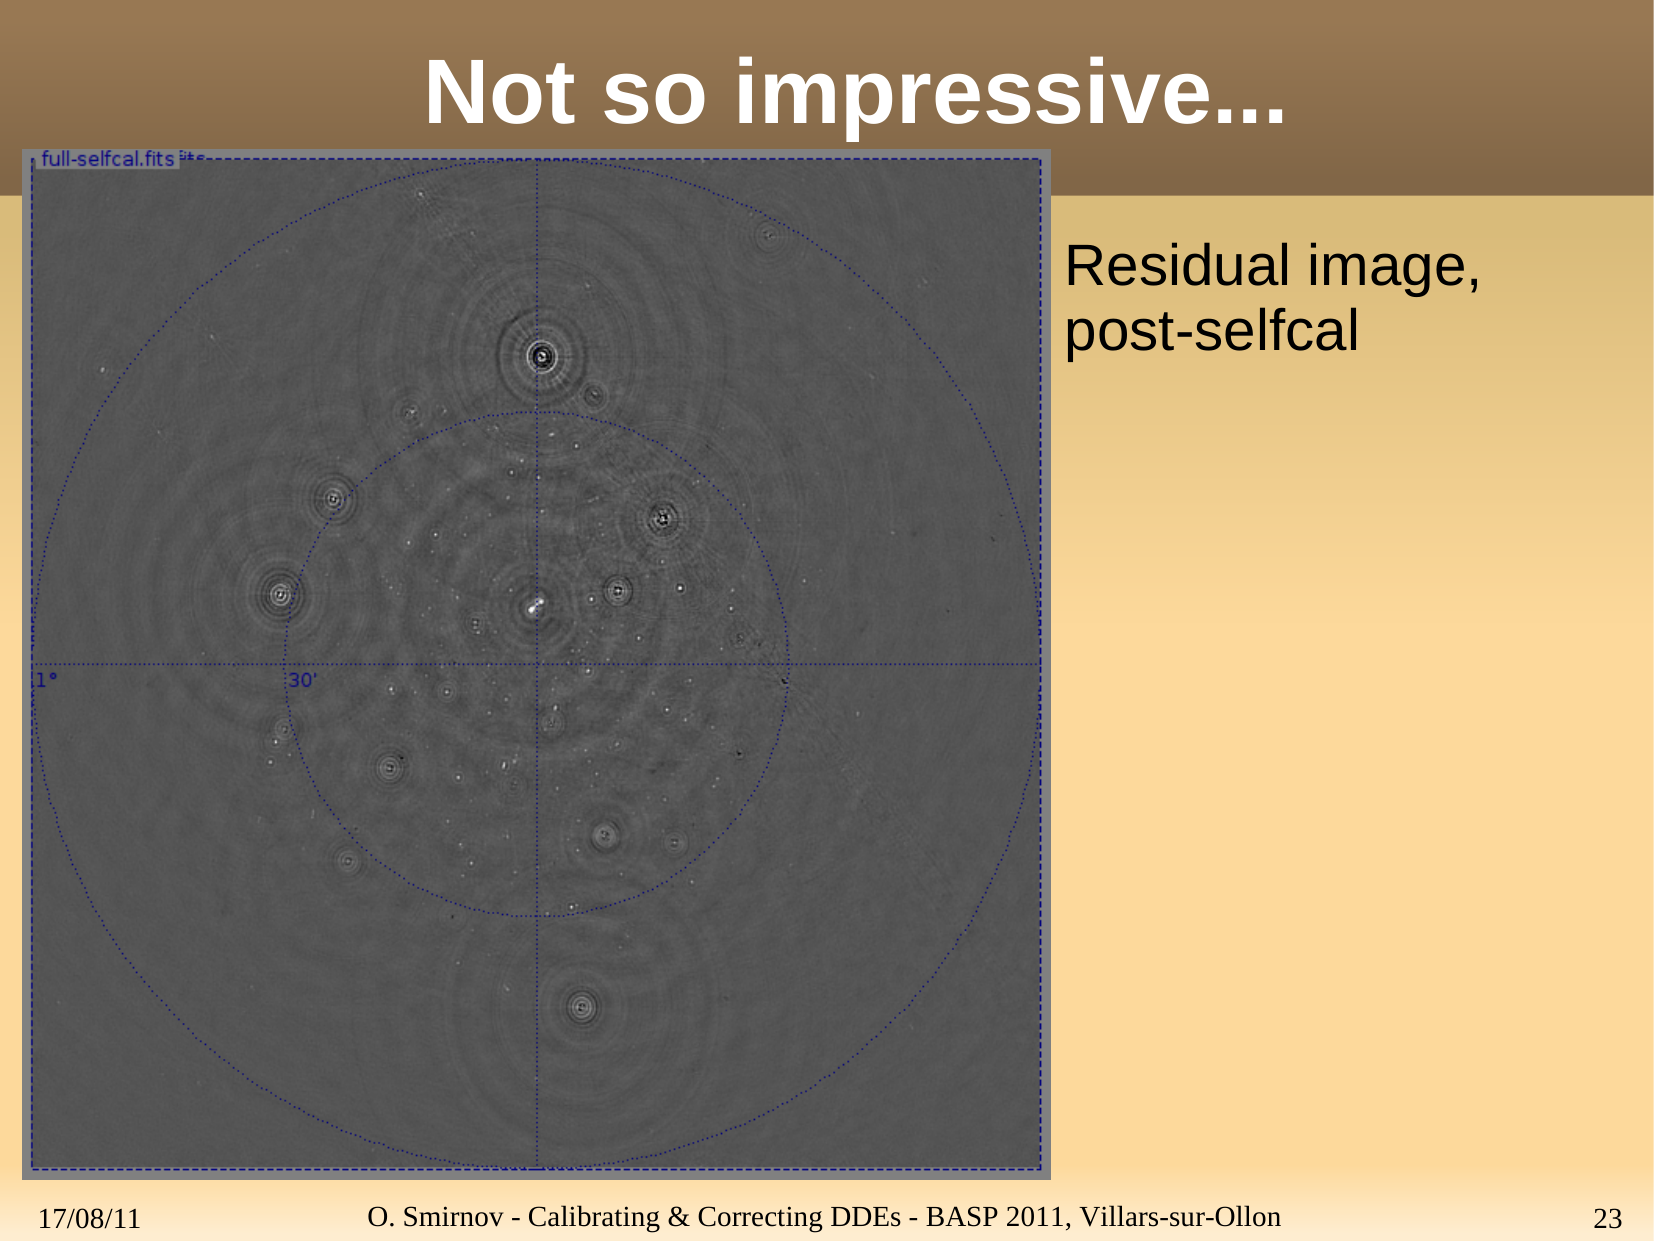

# Not so impressive...
Residual image,
post-selfcal
O. Smirnov - Calibrating & Correcting DDEs - BASP 2011, Villars-sur-Ollon
17/08/11
23